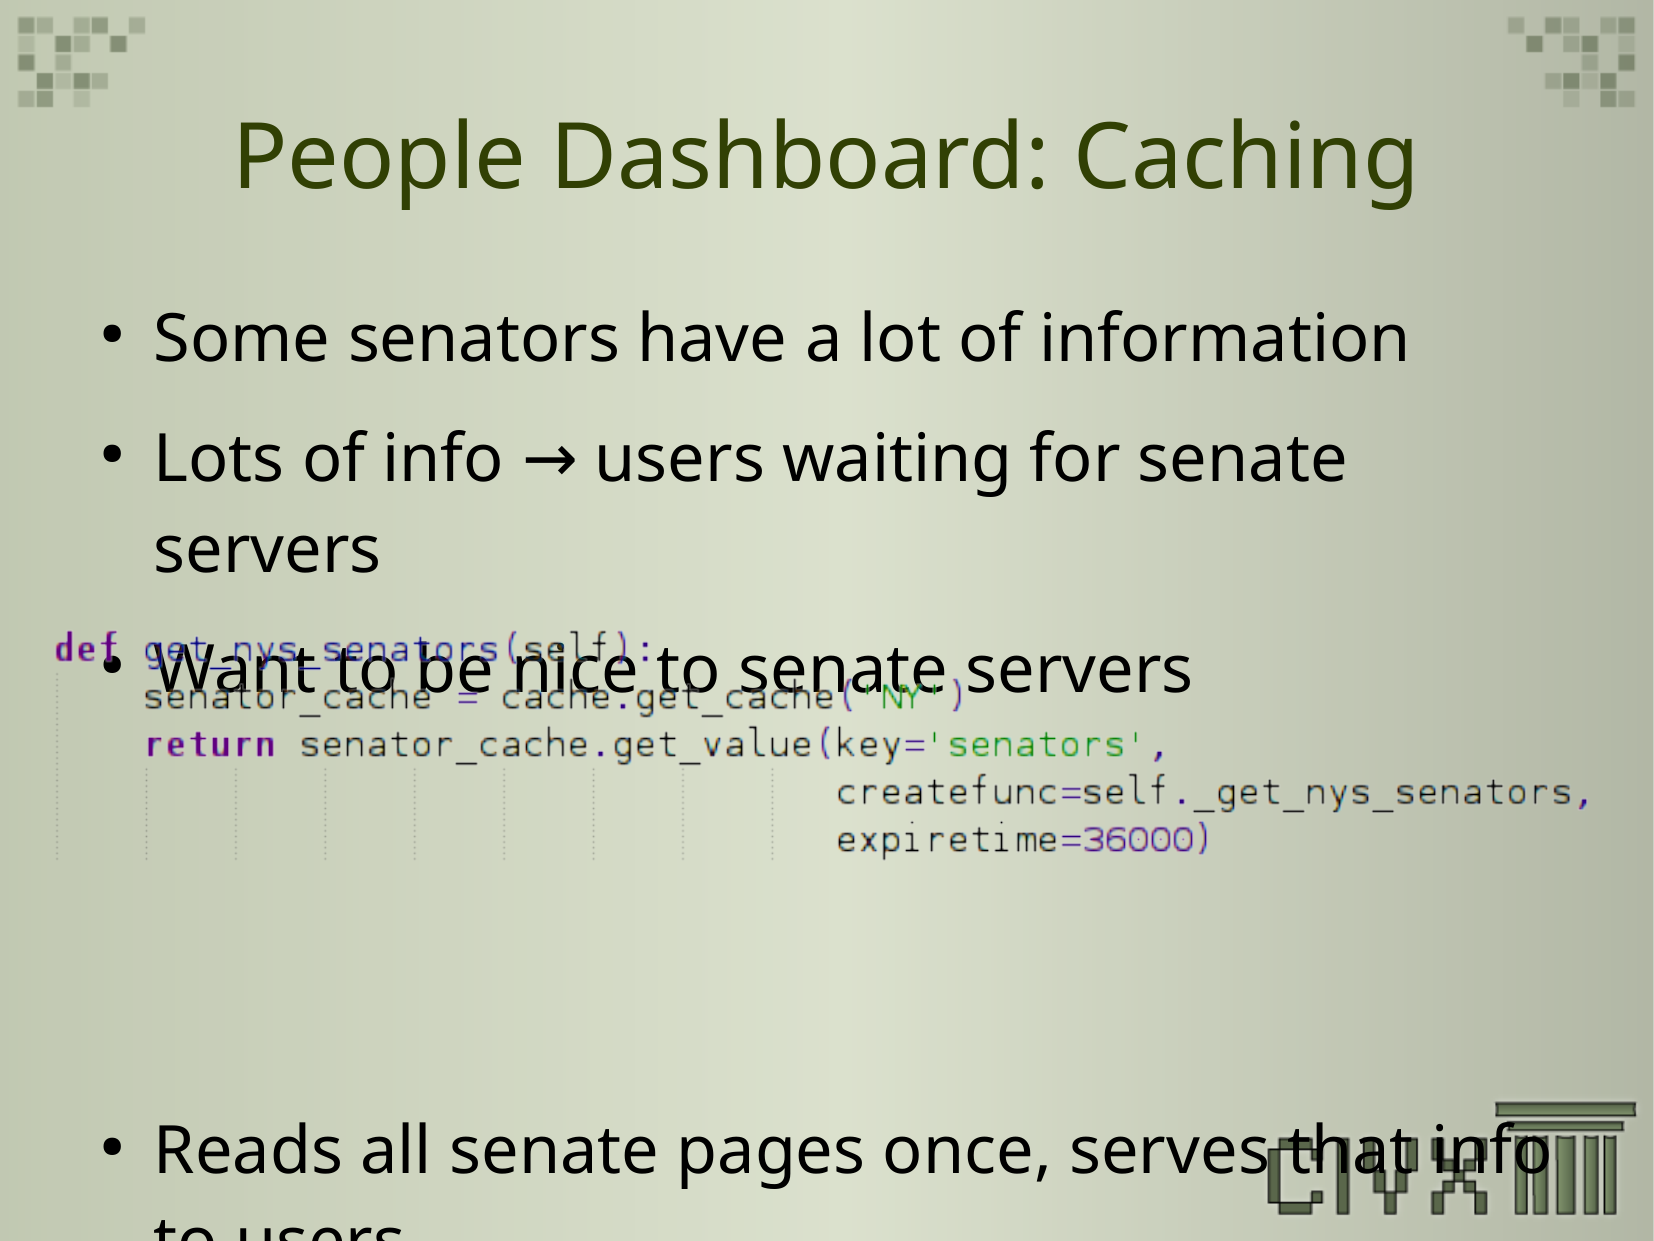

# People Dashboard: Caching
Some senators have a lot of information
Lots of info → users waiting for senate servers
Want to be nice to senate servers
Reads all senate pages once, serves that info to users